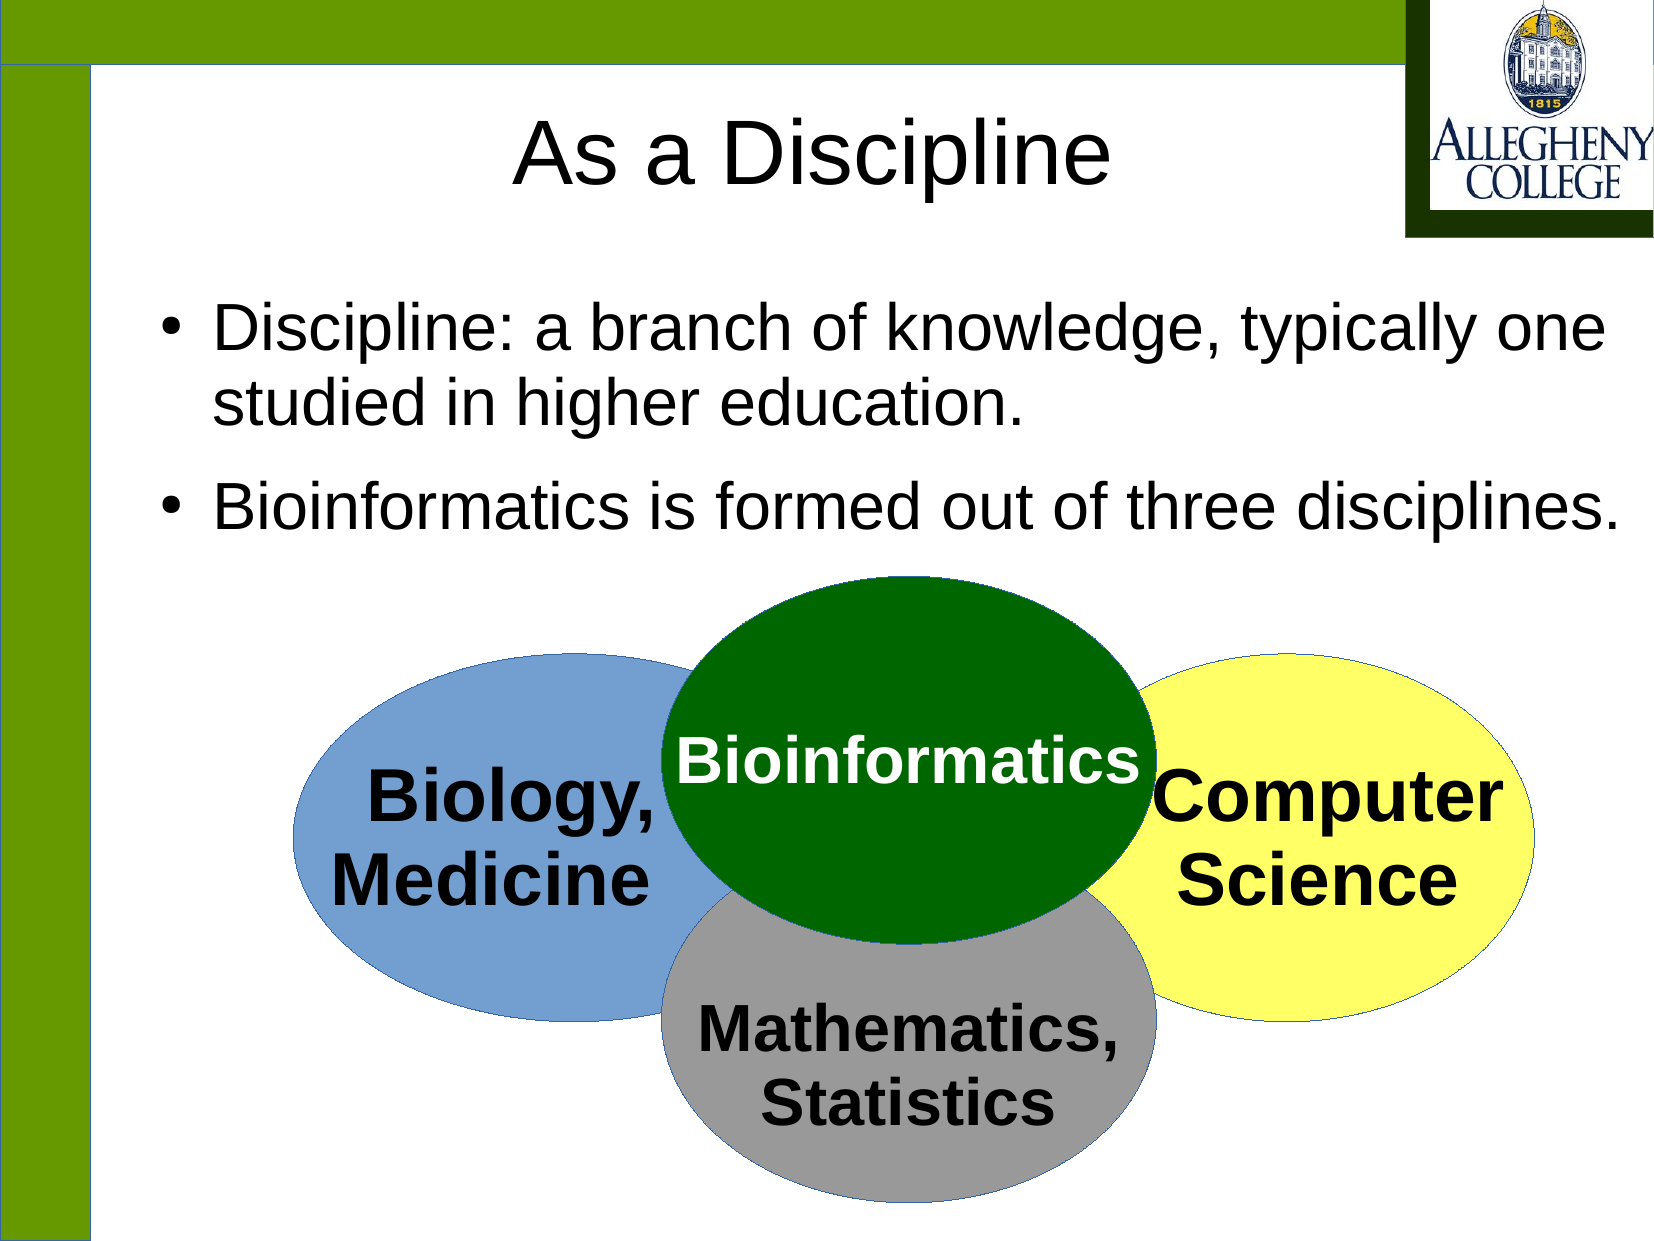

# As a Discipline
Discipline: a branch of knowledge, typically one studied in higher education.
Bioinformatics is formed out of three disciplines.
Bioinformatics
Biology,
 Medicine
 Computer
 Science
Mathematics,
Statistics